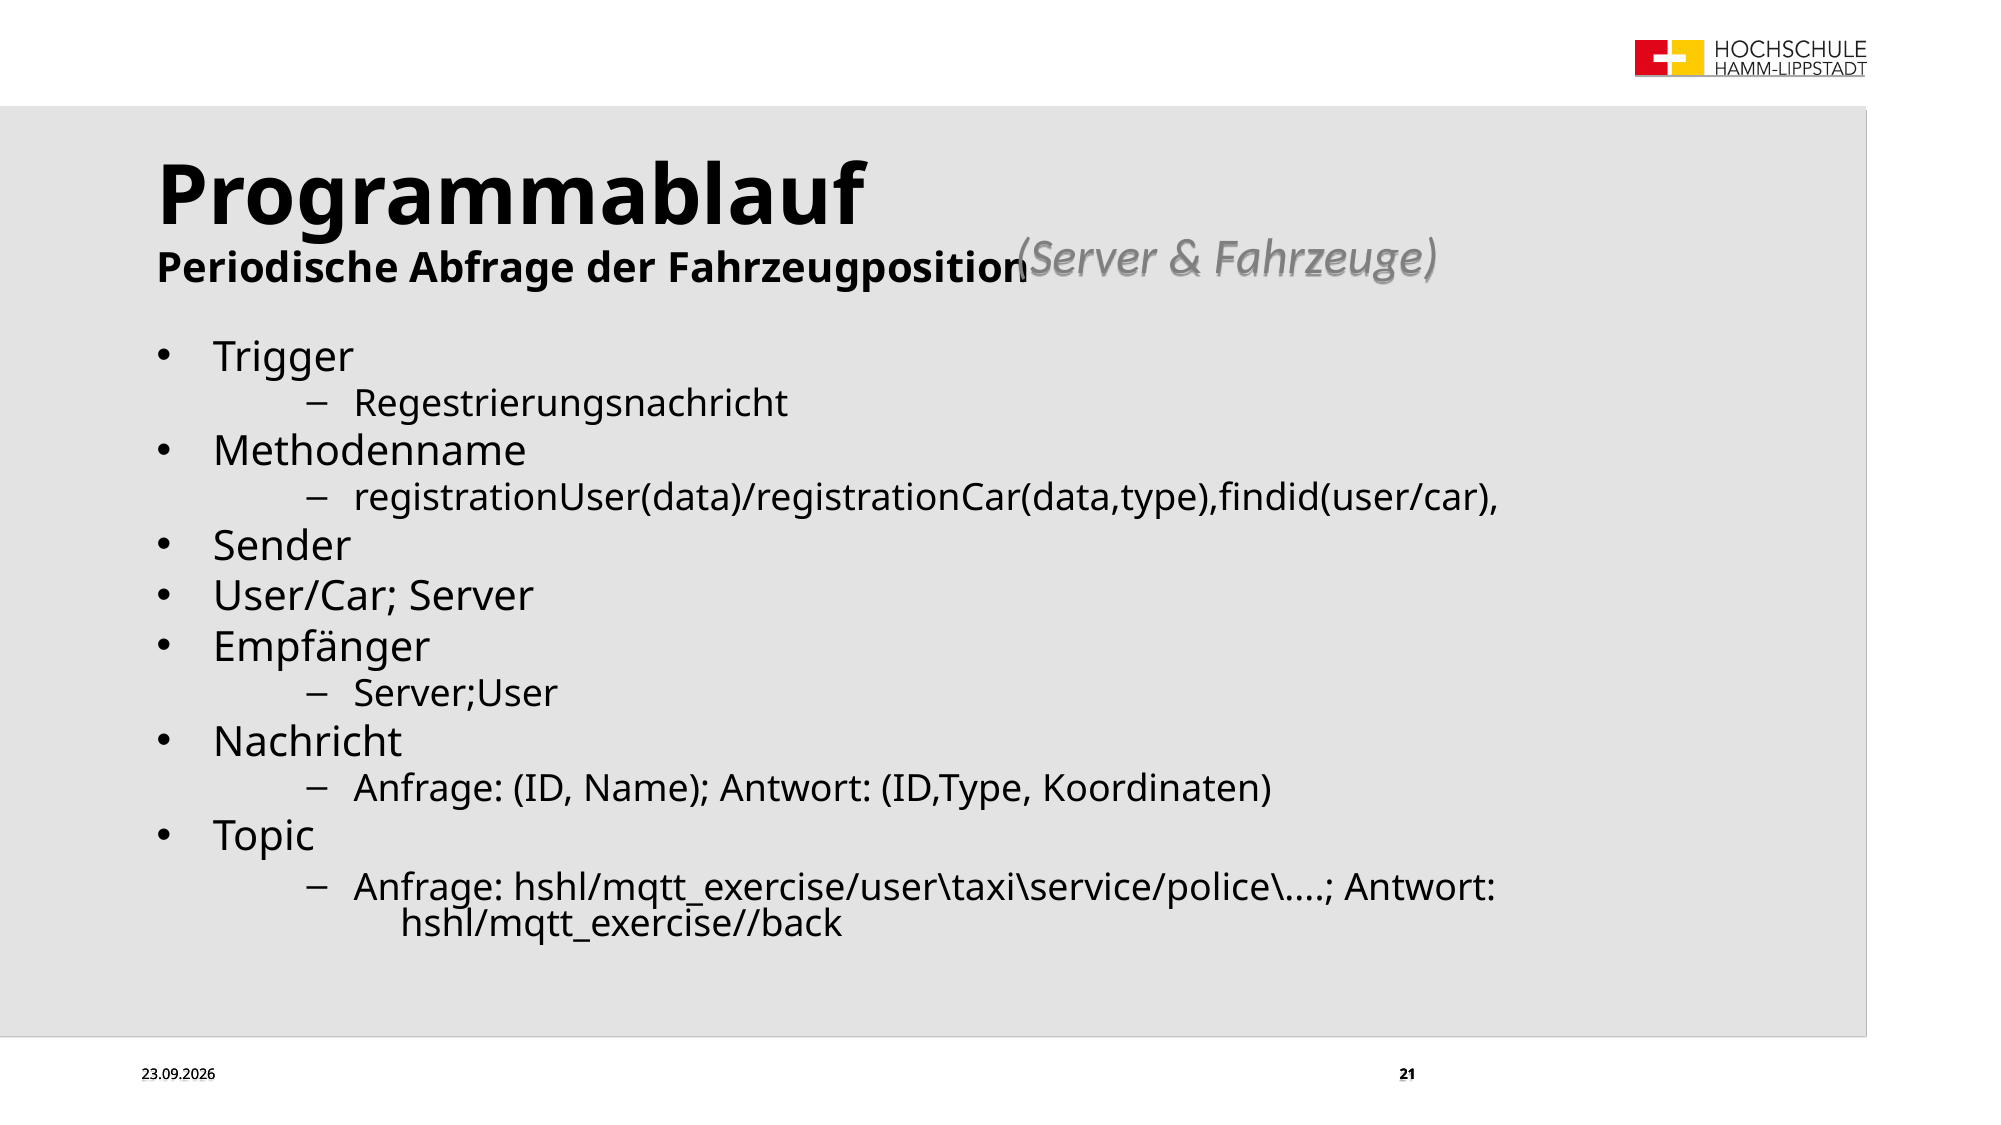

# Programmablauf Periodische Abfrage der Fahrzeugposition
(Server & Fahrzeuge)
Trigger
Regestrierungsnachricht
Methodenname
registrationUser(data)/registrationCar(data,type),findid(user/car),
Sender
User/Car; Server
Empfänger
Server;User
Nachricht
Anfrage: (ID, Name); Antwort: (ID,Type, Koordinaten)
Topic
Anfrage: hshl/mqtt_exercise/user\taxi\service/police\....; Antwort: hshl/mqtt_exercise//back
21
21